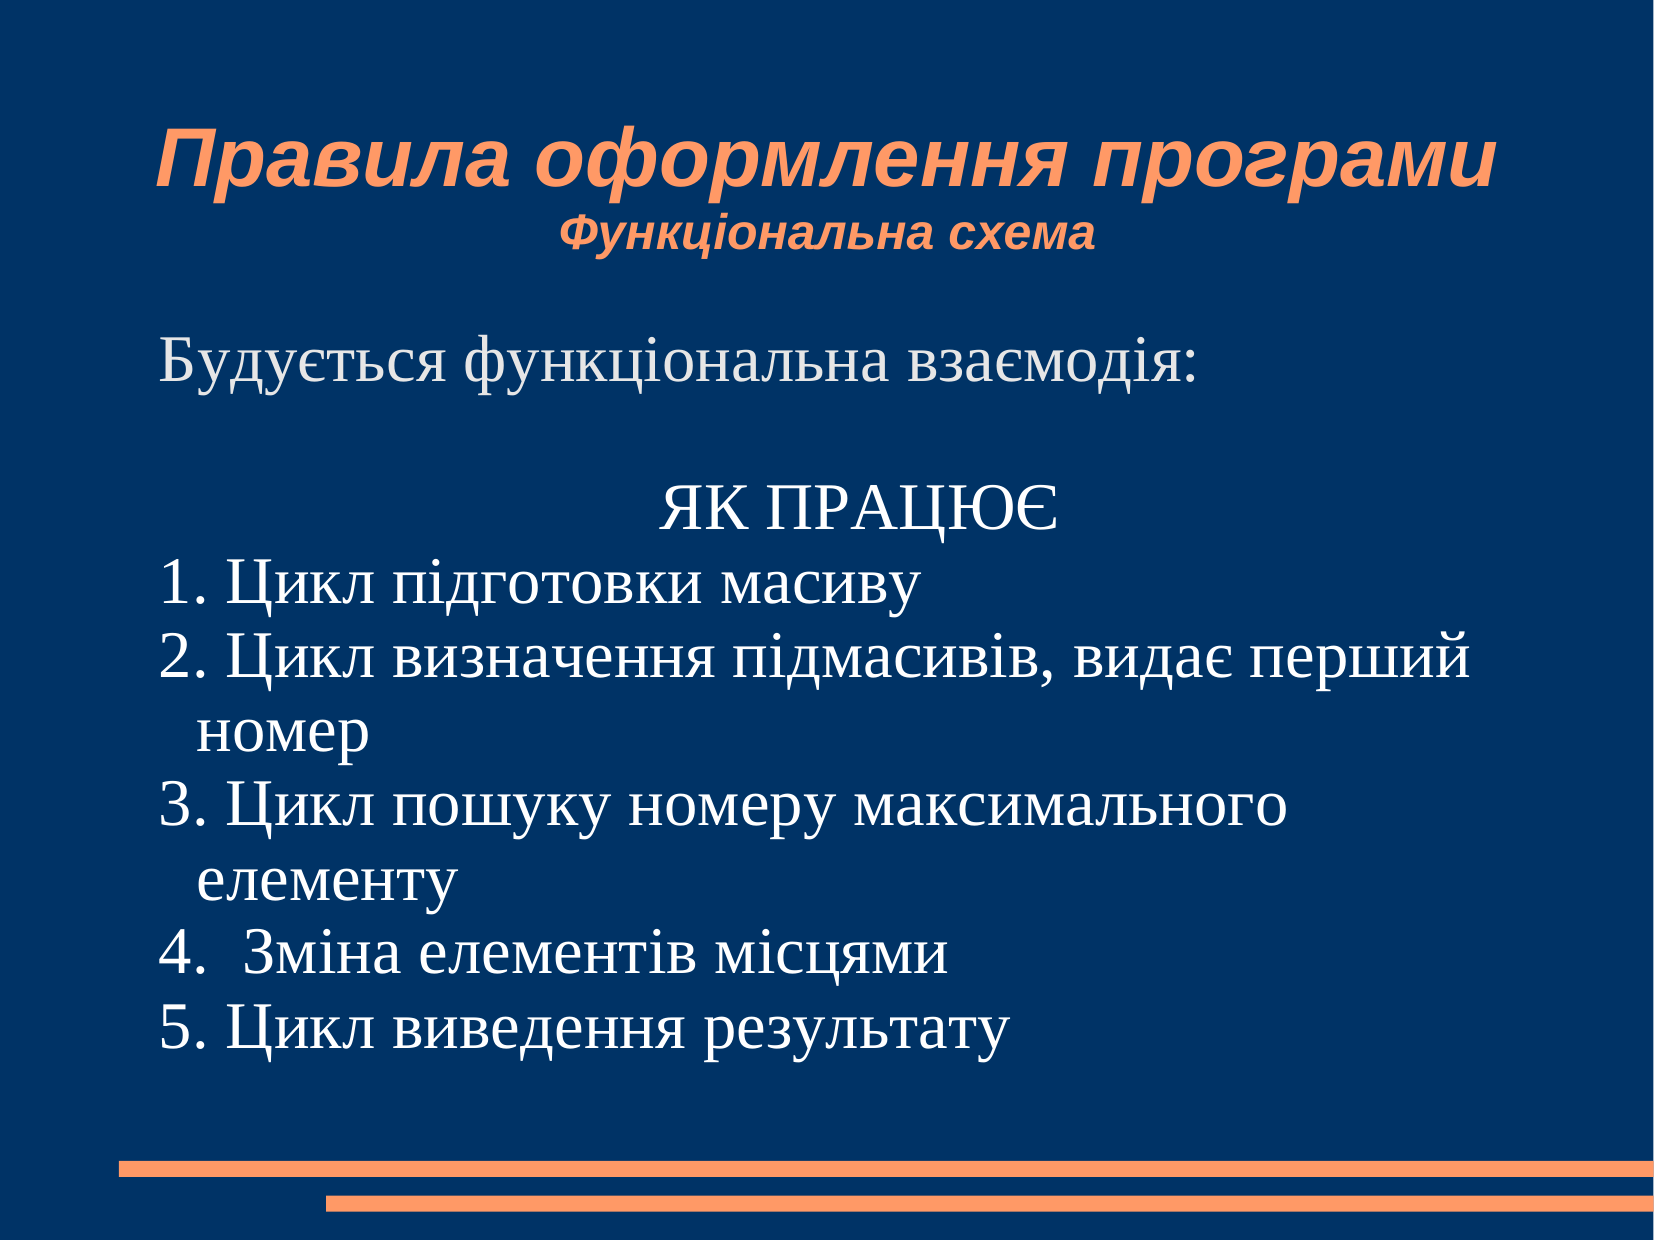

Правила оформлення програми
Функціональна схема
# Будується функціональна взаємодія:
ЯК ПРАЦЮЄ
1. Цикл підготовки масиву
2. Цикл визначення підмасивів, видає перший номер
3. Цикл пошуку номеру максимального елементу
4. Зміна елементів місцями
5. Цикл виведення результату